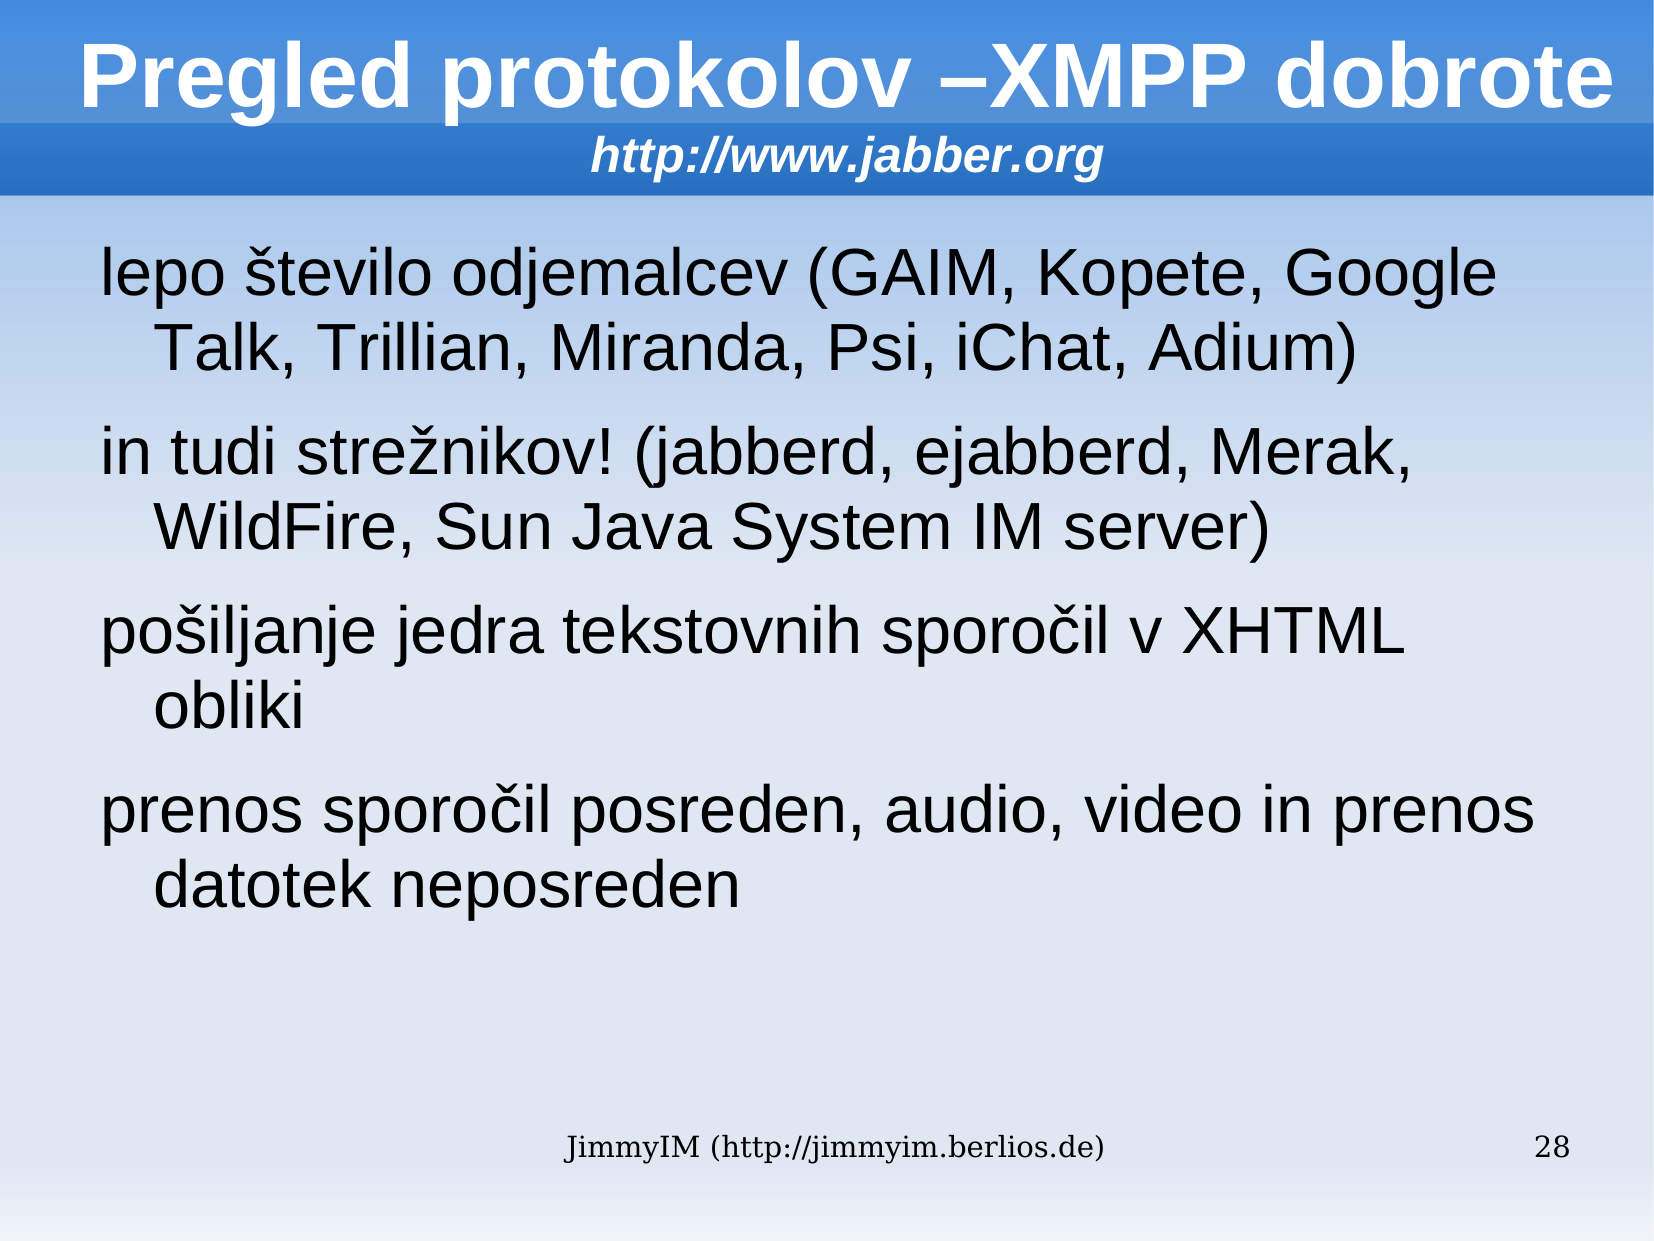

Pregled protokolov –XMPP dobrote
http://www.jabber.org
# lepo število odjemalcev (GAIM, Kopete, Google Talk, Trillian, Miranda, Psi, iChat, Adium)
in tudi strežnikov! (jabberd, ejabberd, Merak, WildFire, Sun Java System IM server)
pošiljanje jedra tekstovnih sporočil v XHTML obliki
prenos sporočil posreden, audio, video in prenos datotek neposreden
JimmyIM (http://jimmyim.berlios.de)
28